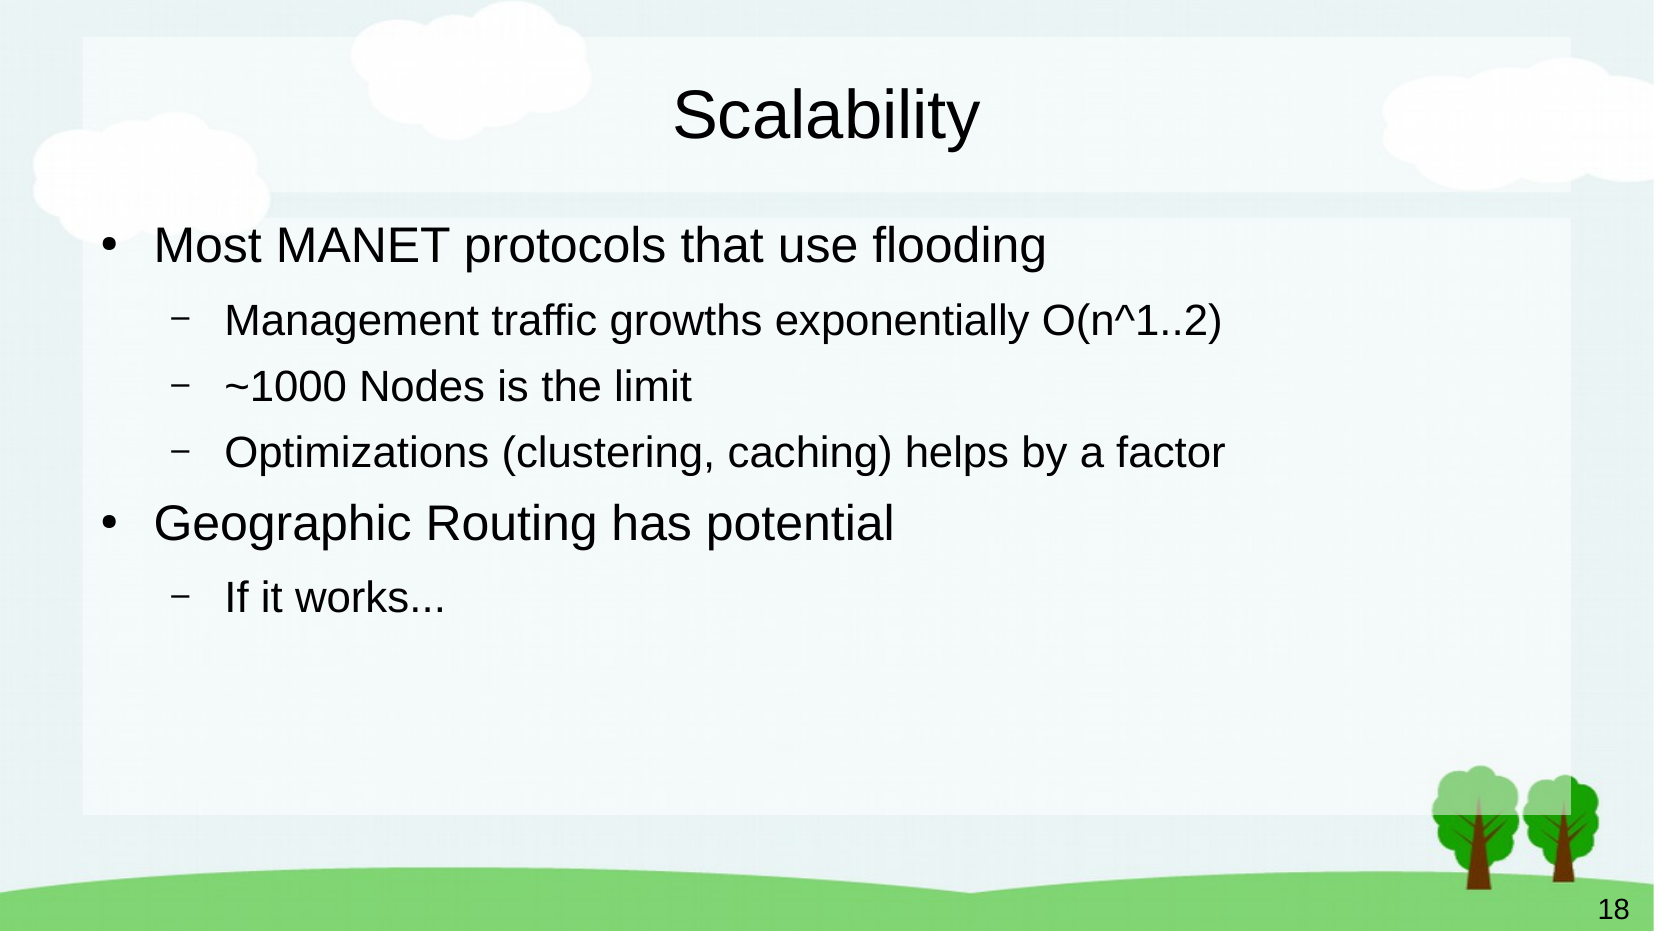

# Scalability
Most MANET protocols that use flooding
Management traffic growths exponentially O(n^1..2)
~1000 Nodes is the limit
Optimizations (clustering, caching) helps by a factor
Geographic Routing has potential
If it works...
18